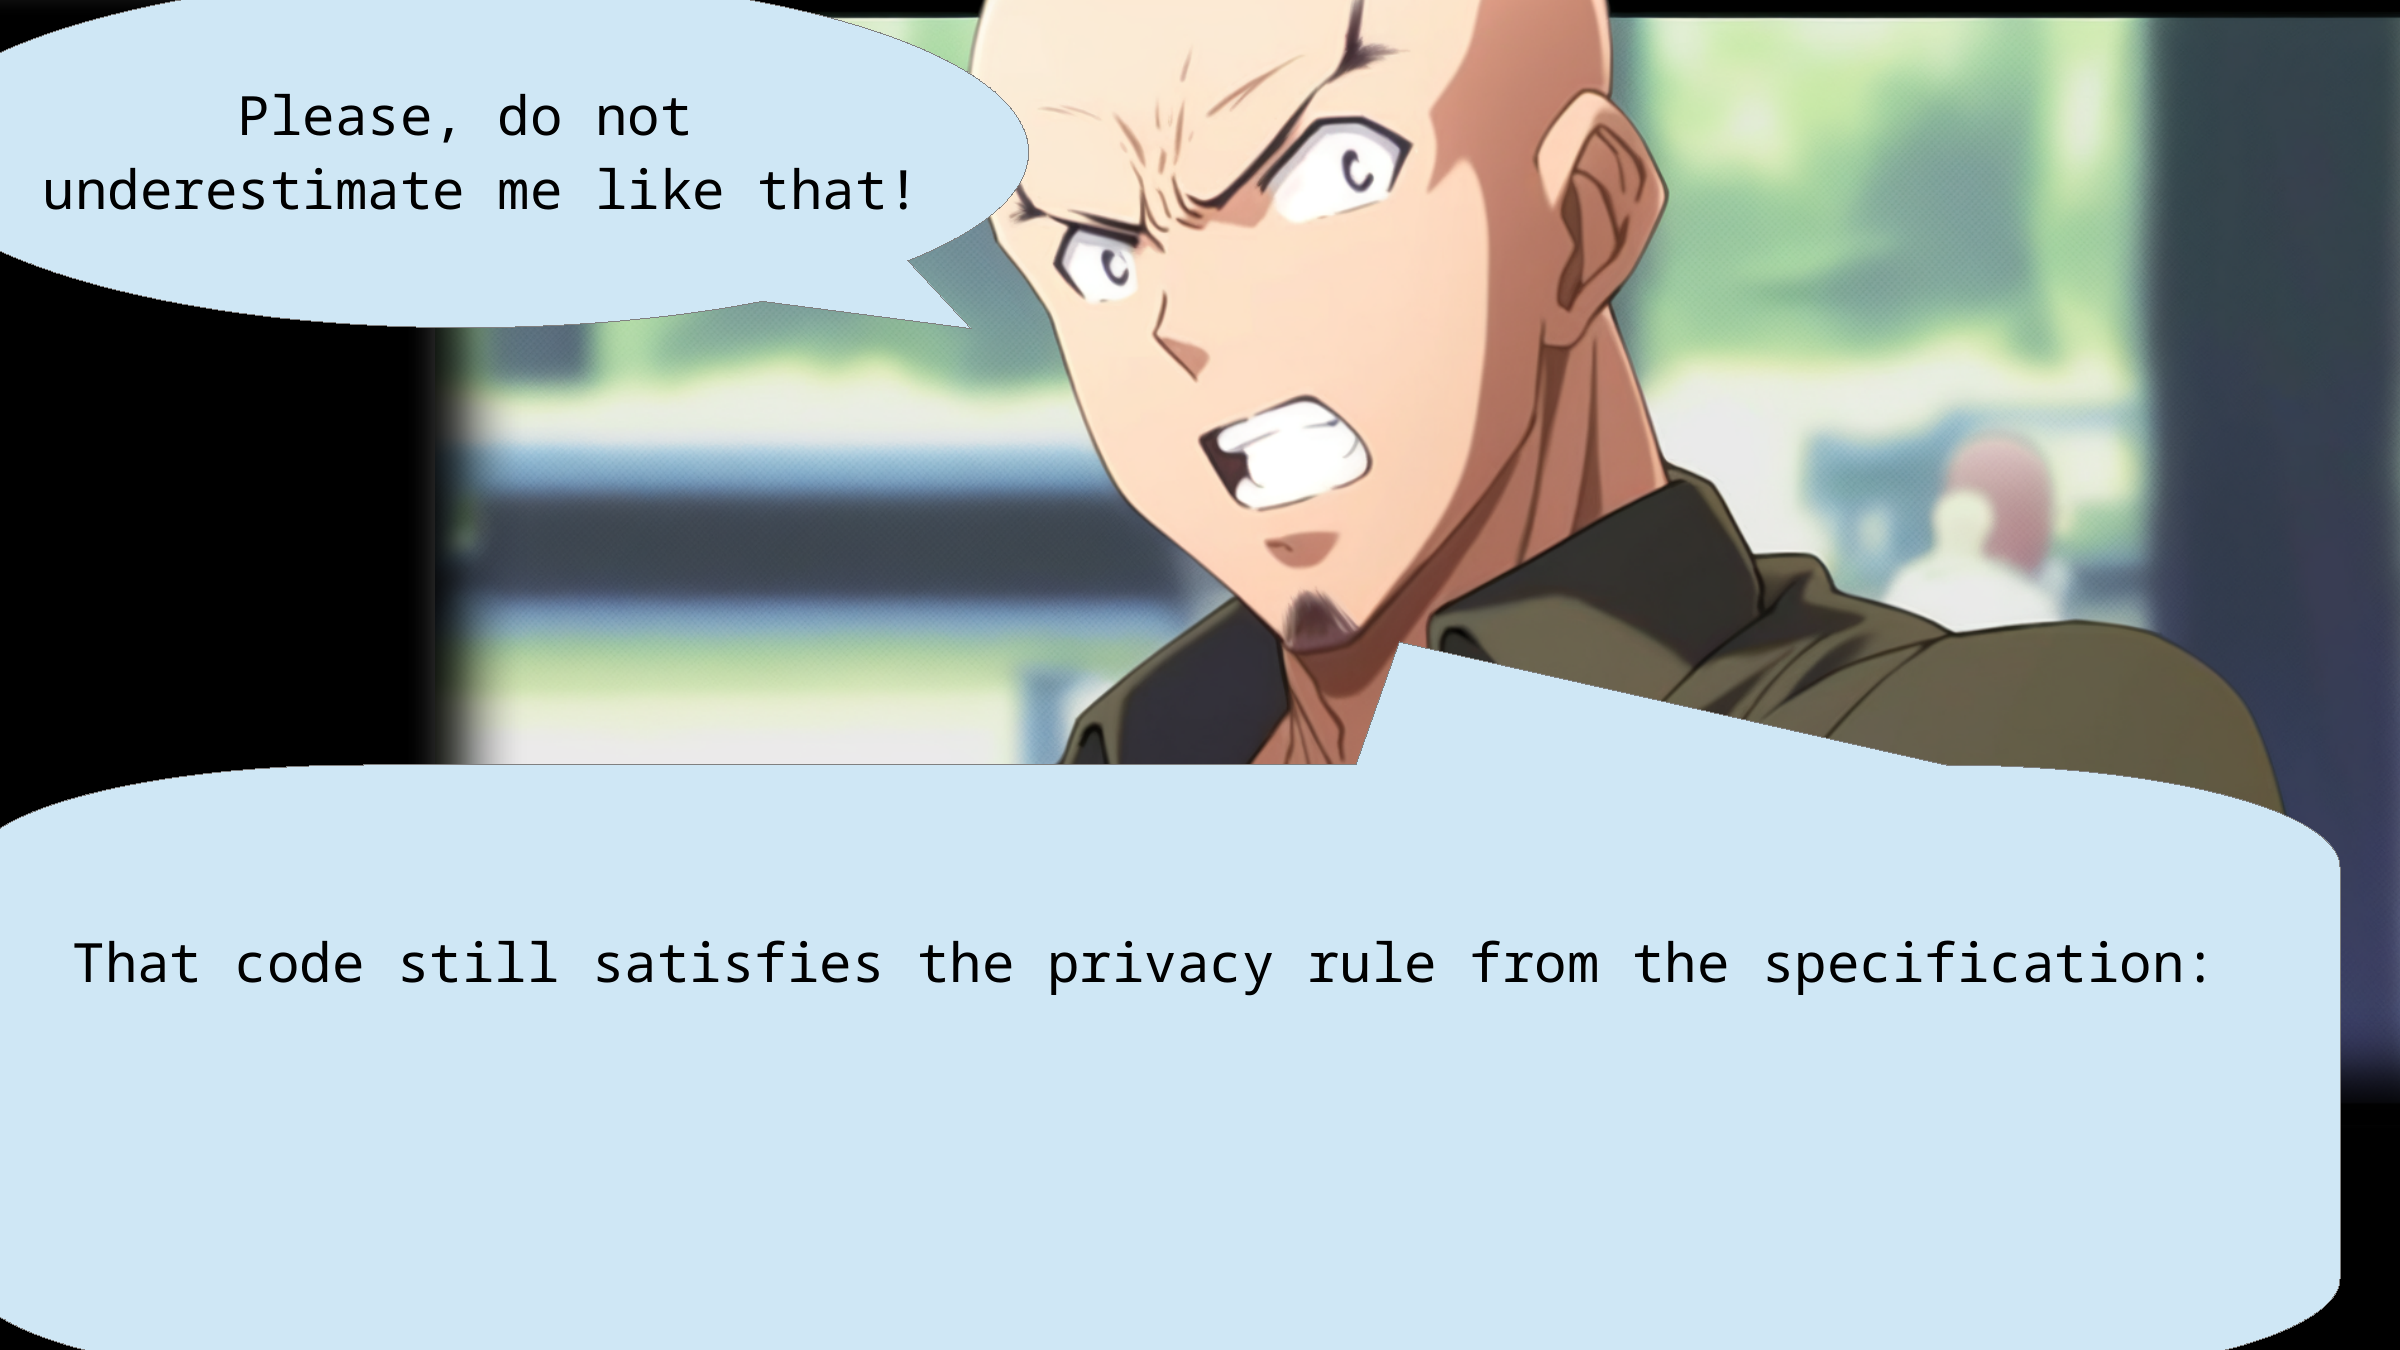

Please, do not
 underestimate me like that!
That code still satisfies the privacy rule from the specification: